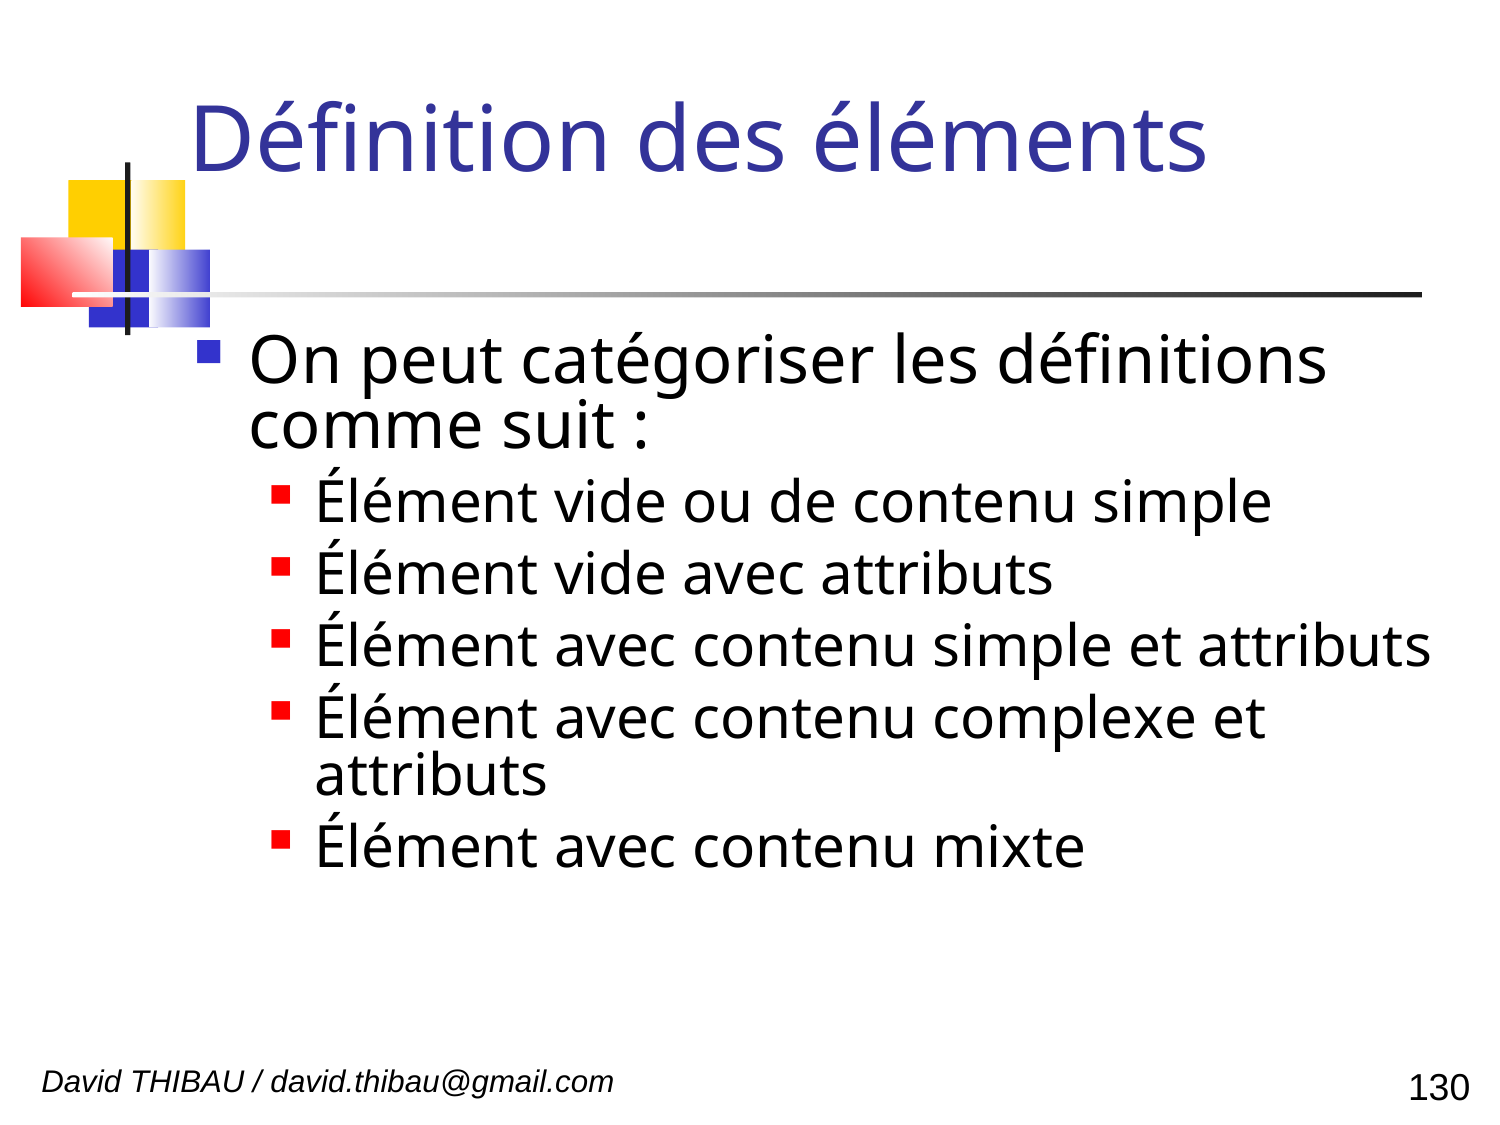

# Définition des éléments
On peut catégoriser les définitions comme suit :
Élément vide ou de contenu simple
Élément vide avec attributs
Élément avec contenu simple et attributs
Élément avec contenu complexe et attributs
Élément avec contenu mixte